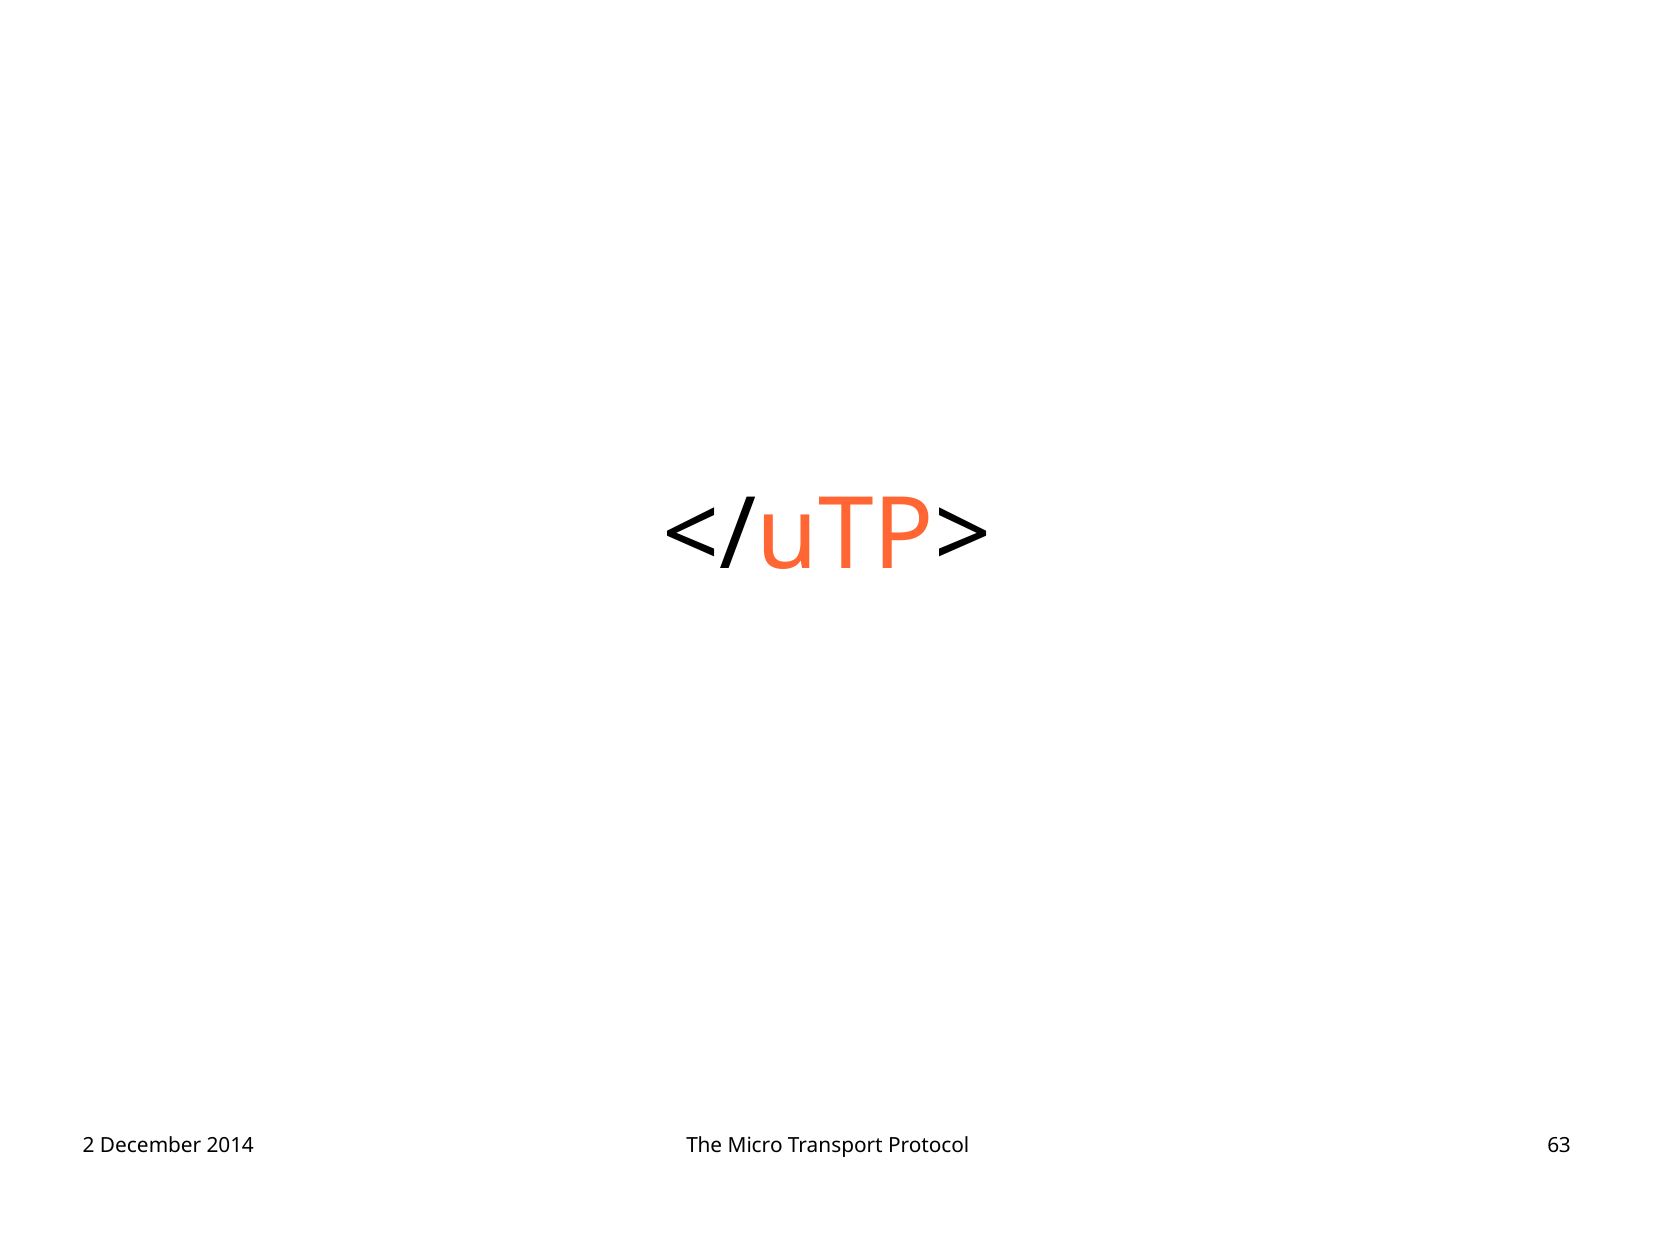

# </uTP>
2 December 2014
The Micro Transport Protocol
63